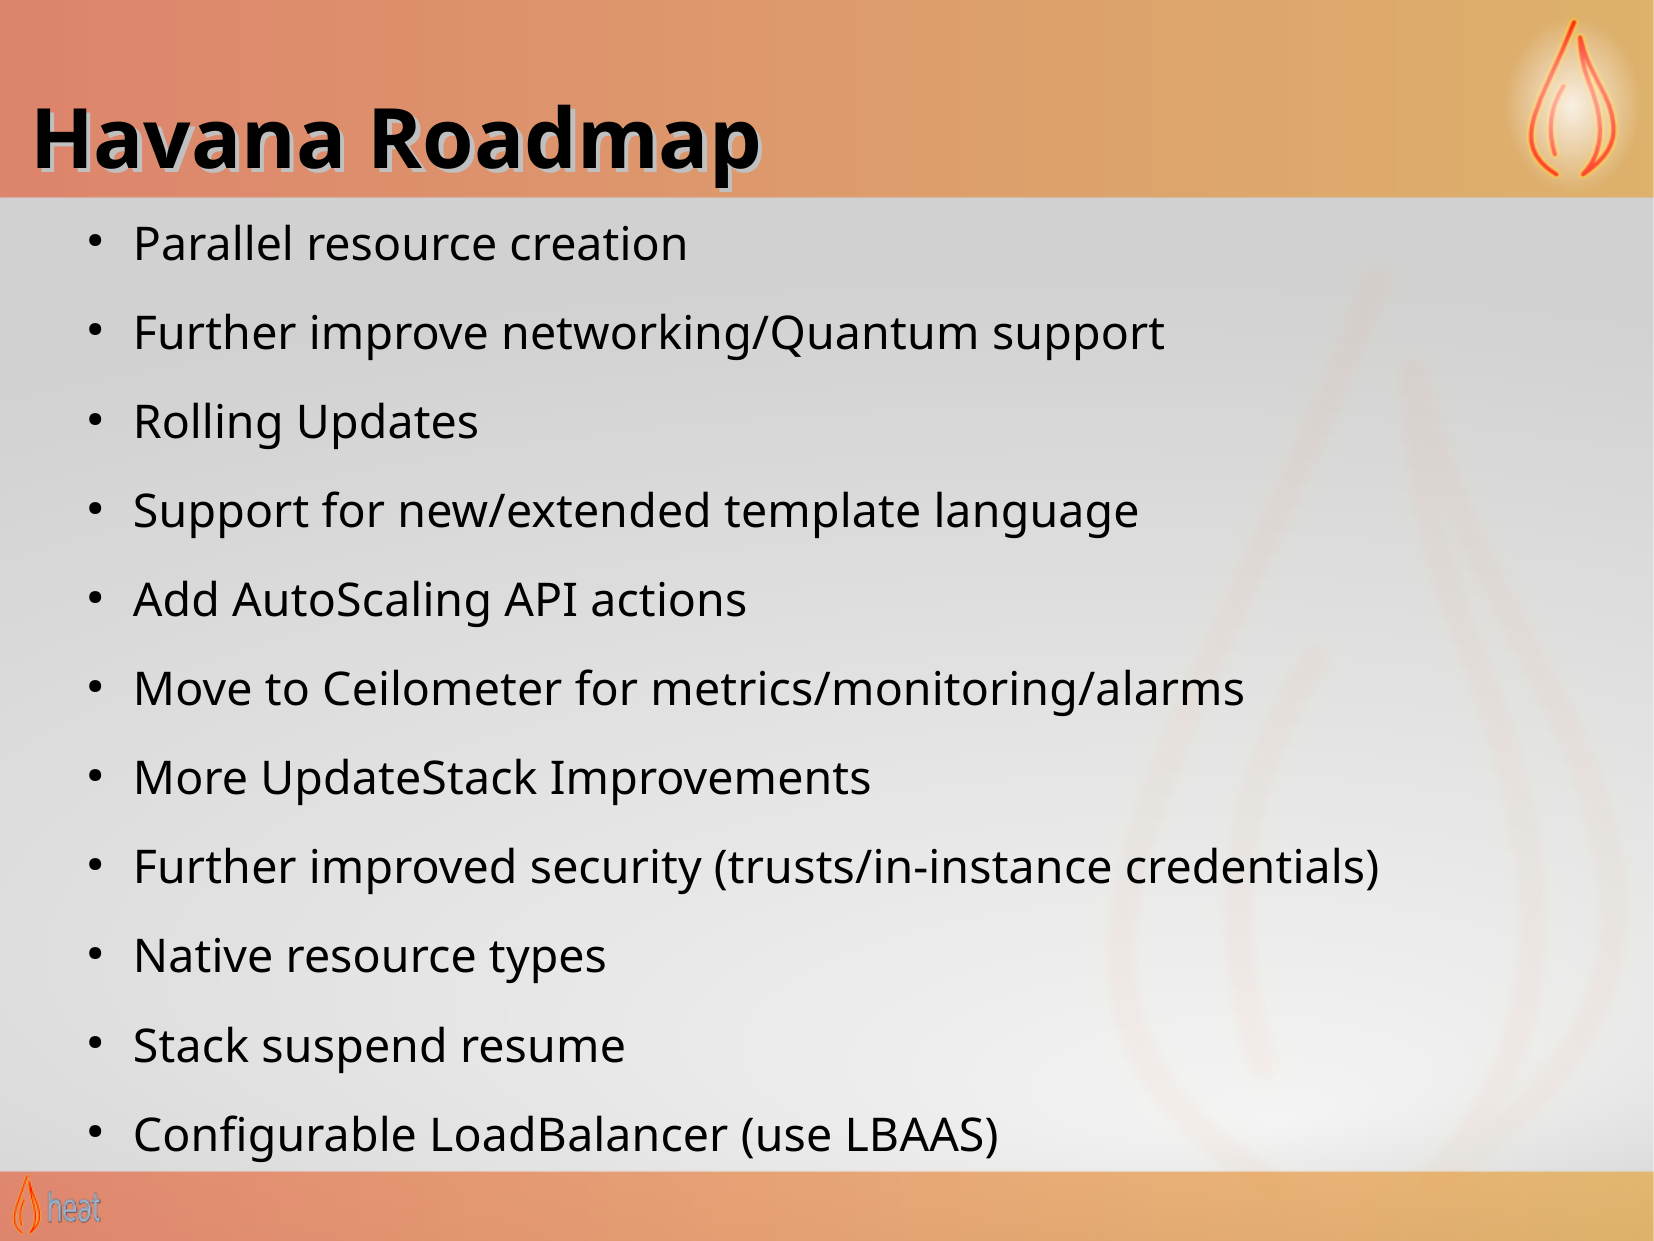

# Havana Roadmap
Parallel resource creation
Further improve networking/Quantum support
Rolling Updates
Support for new/extended template language
Add AutoScaling API actions
Move to Ceilometer for metrics/monitoring/alarms
More UpdateStack Improvements
Further improved security (trusts/in-instance credentials)
Native resource types
Stack suspend resume
Configurable LoadBalancer (use LBAAS)